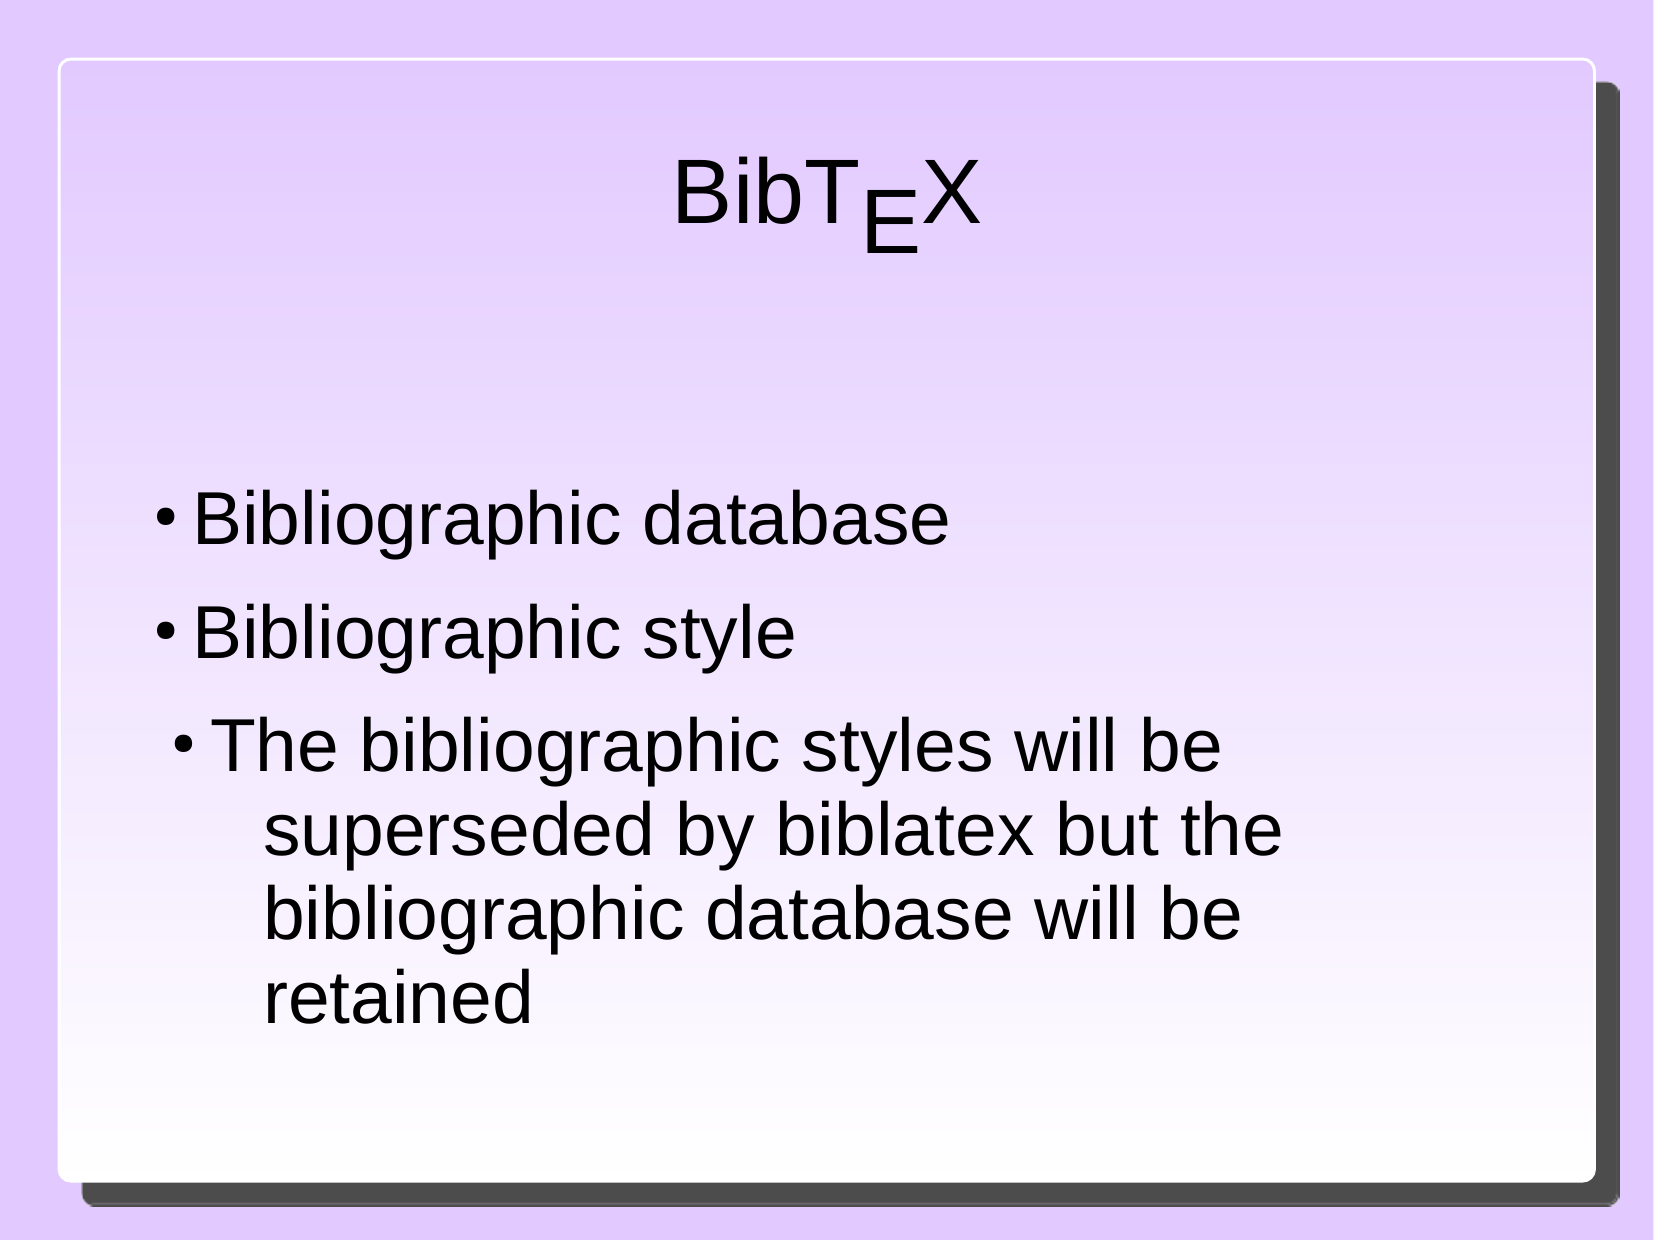

# BibTEX
Bibliographic database
Bibliographic style
The bibliographic styles will be superseded by biblatex but the bibliographic database will be retained